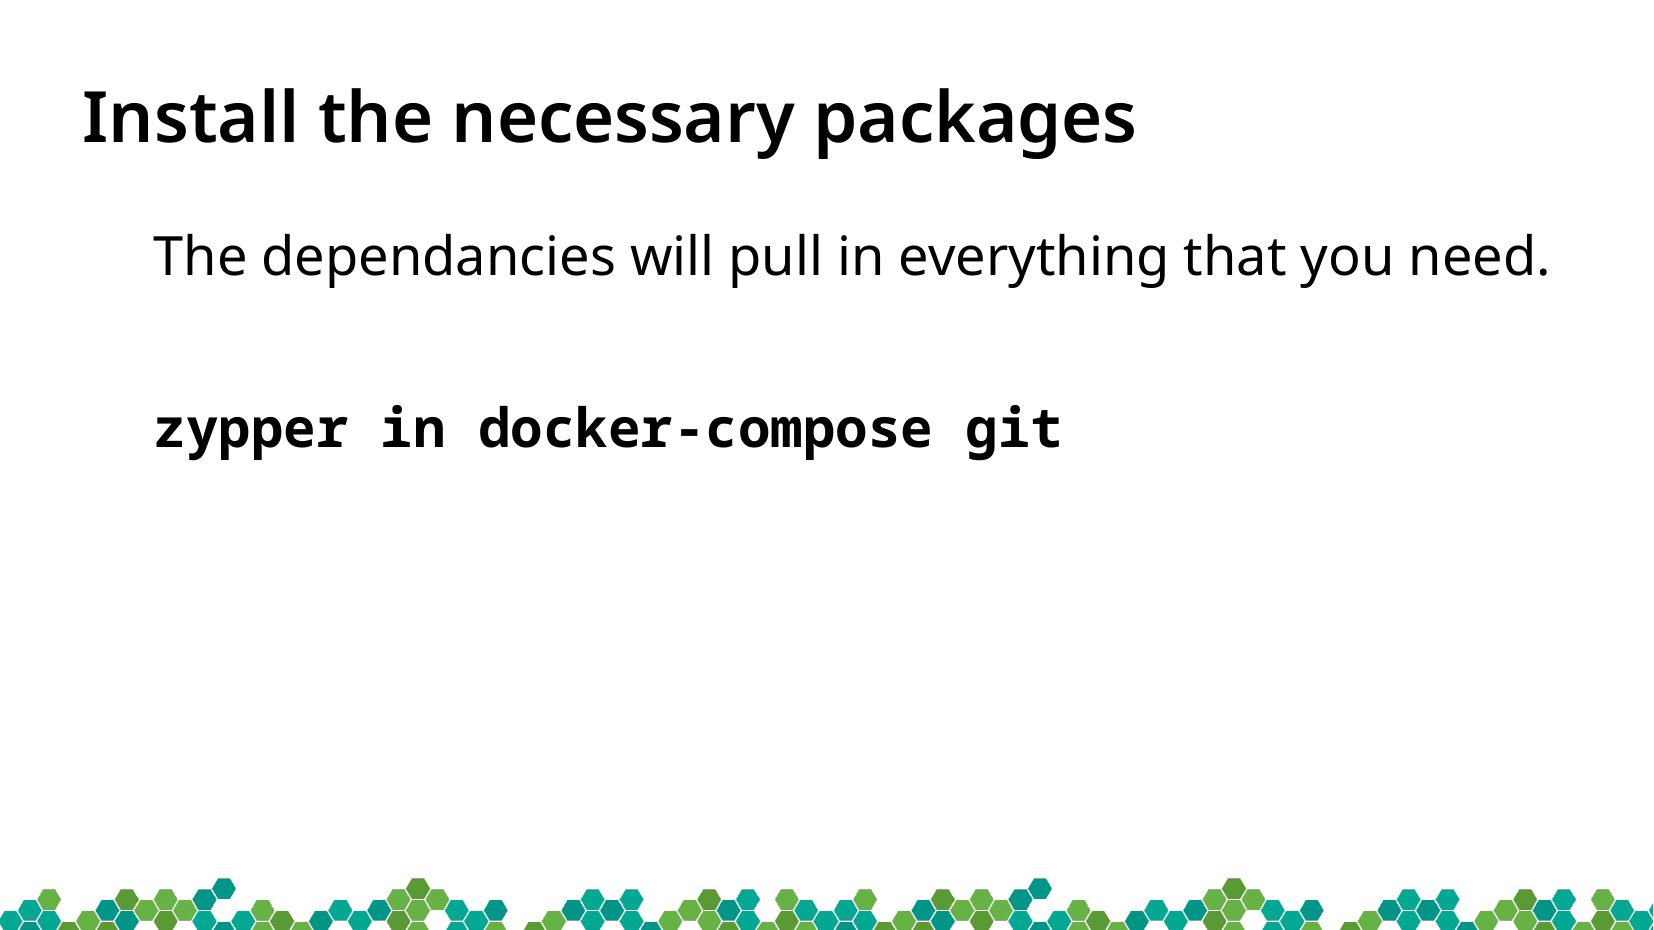

# Install the necessary packages
The dependancies will pull in everything that you need.
zypper in docker-compose git